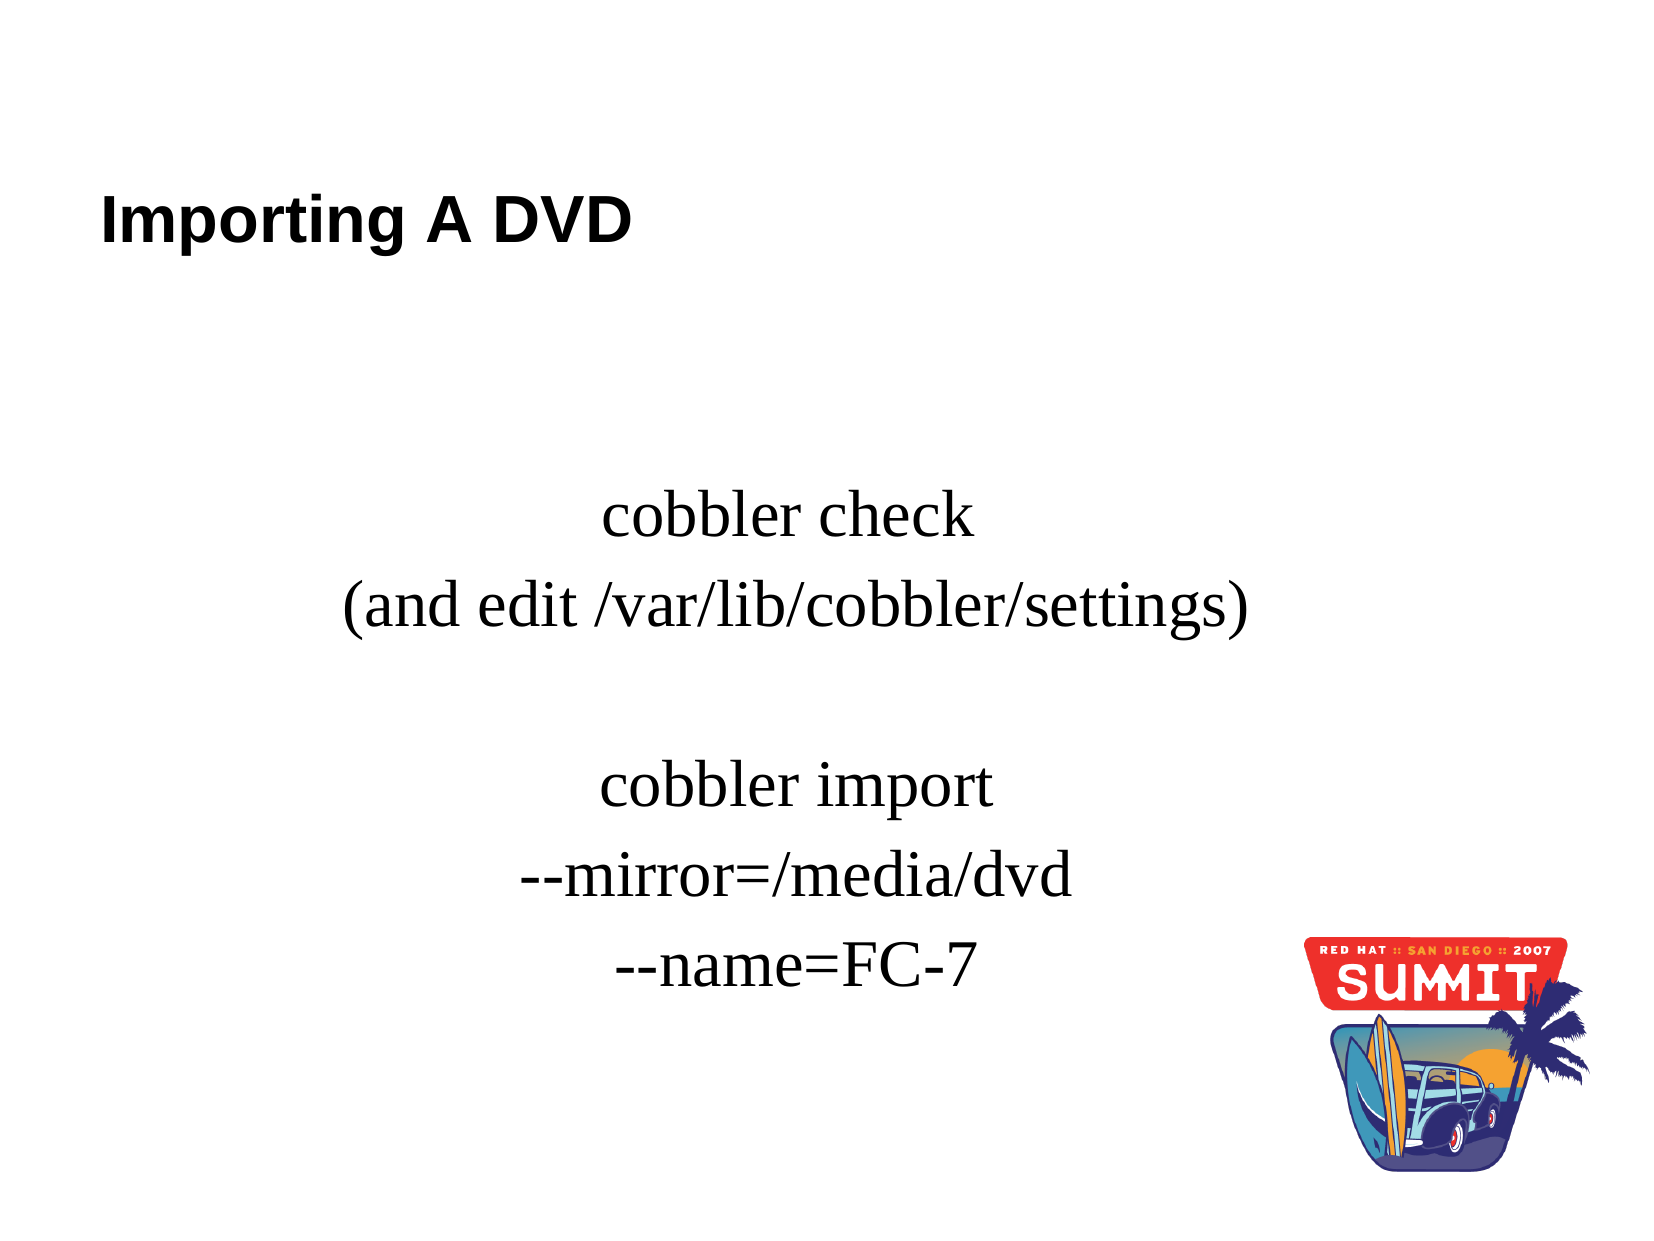

# Importing A DVD
cobbler check
(and edit /var/lib/cobbler/settings)
cobbler import
--mirror=/media/dvd
--name=FC-7